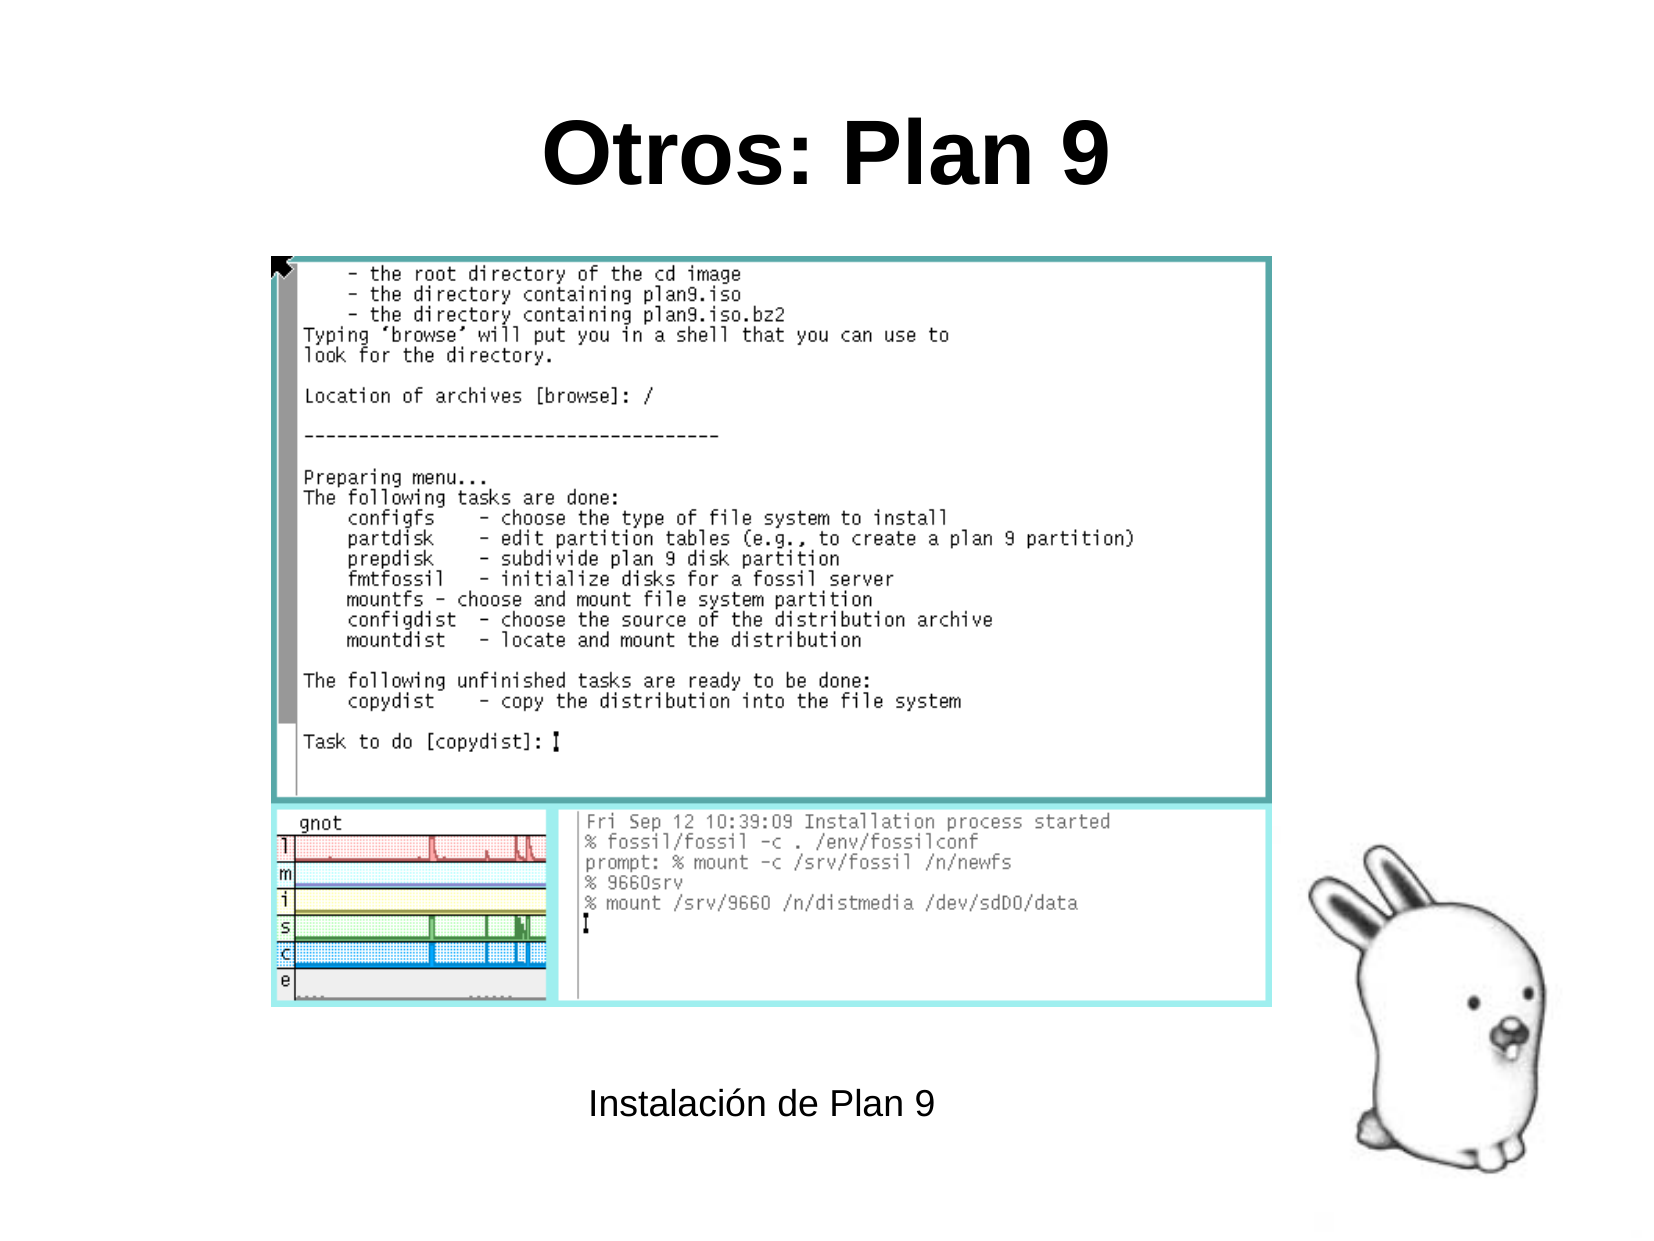

# Otros: Plan 9
Instalación de Plan 9